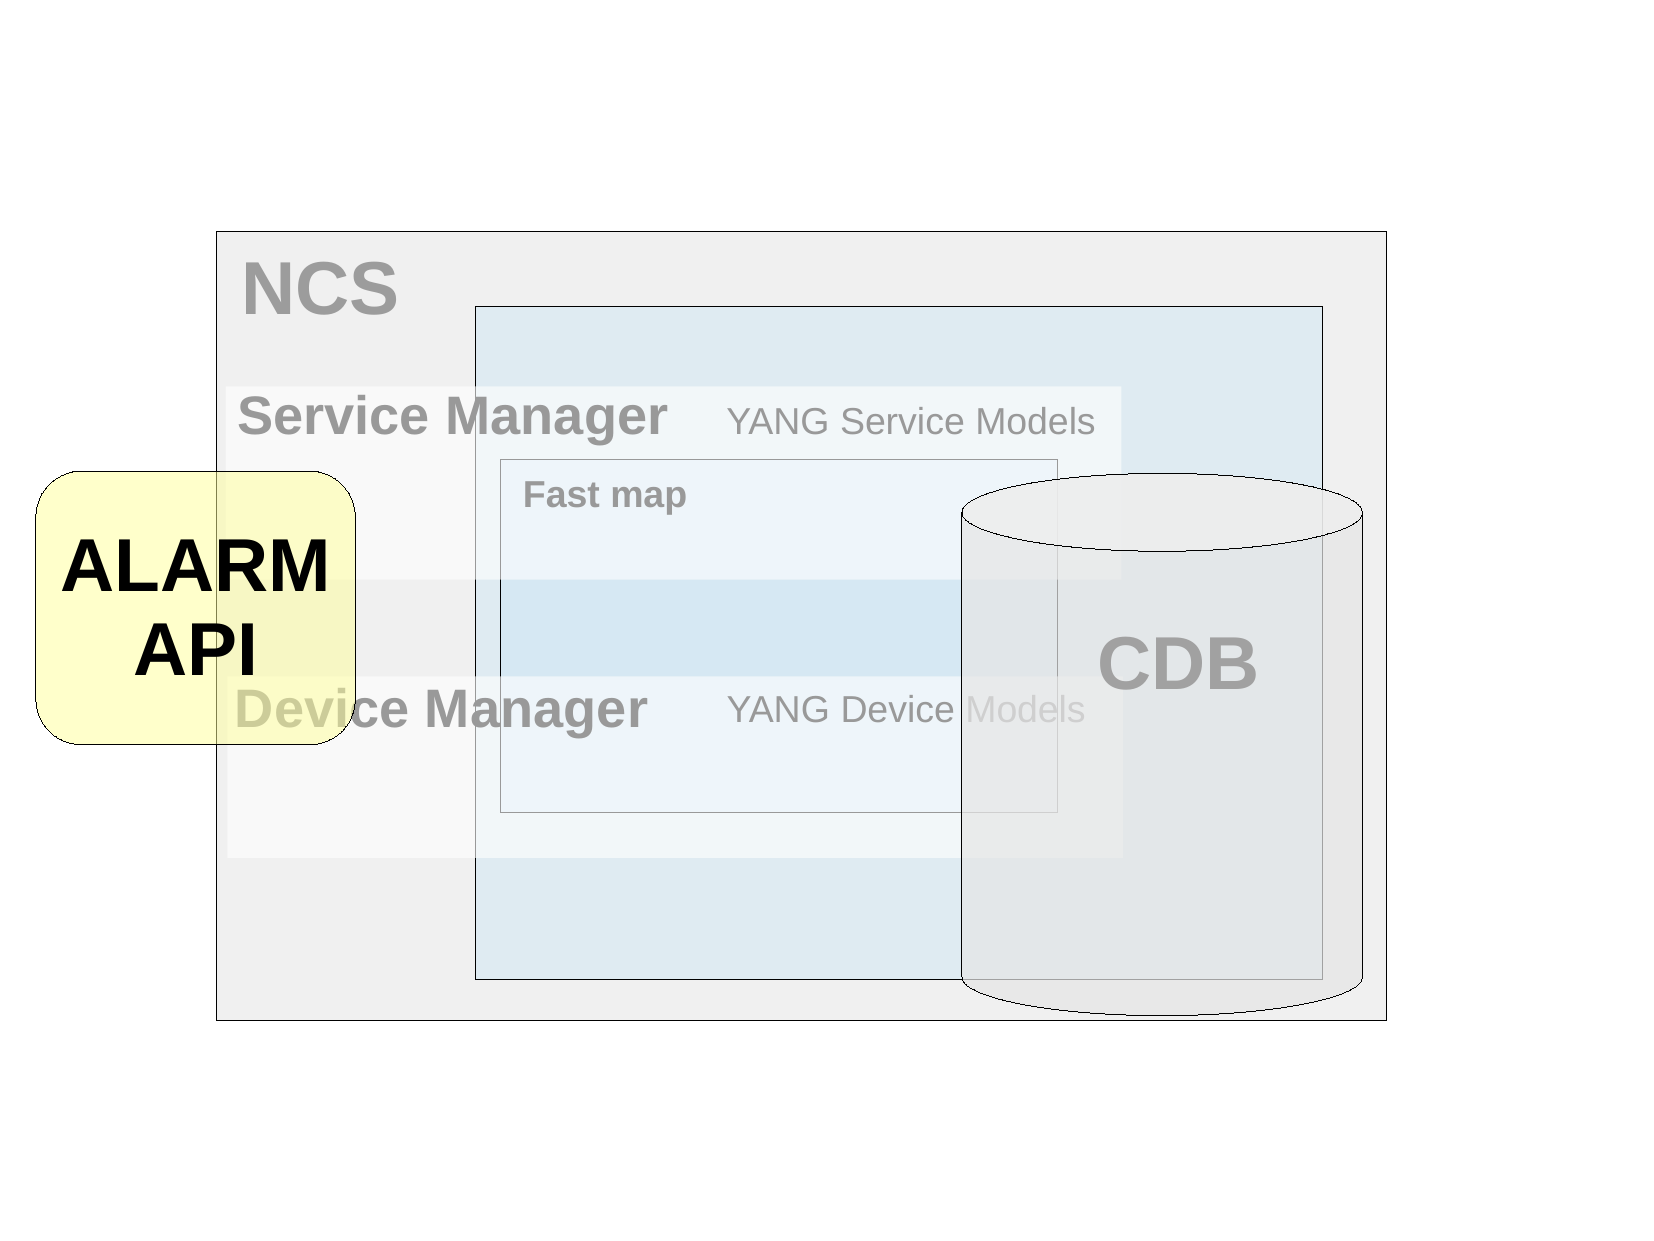

NCS
Service Manager
YANG Service Models
Fast map
ALARM
API
CDB
Device Manager
YANG Device Models